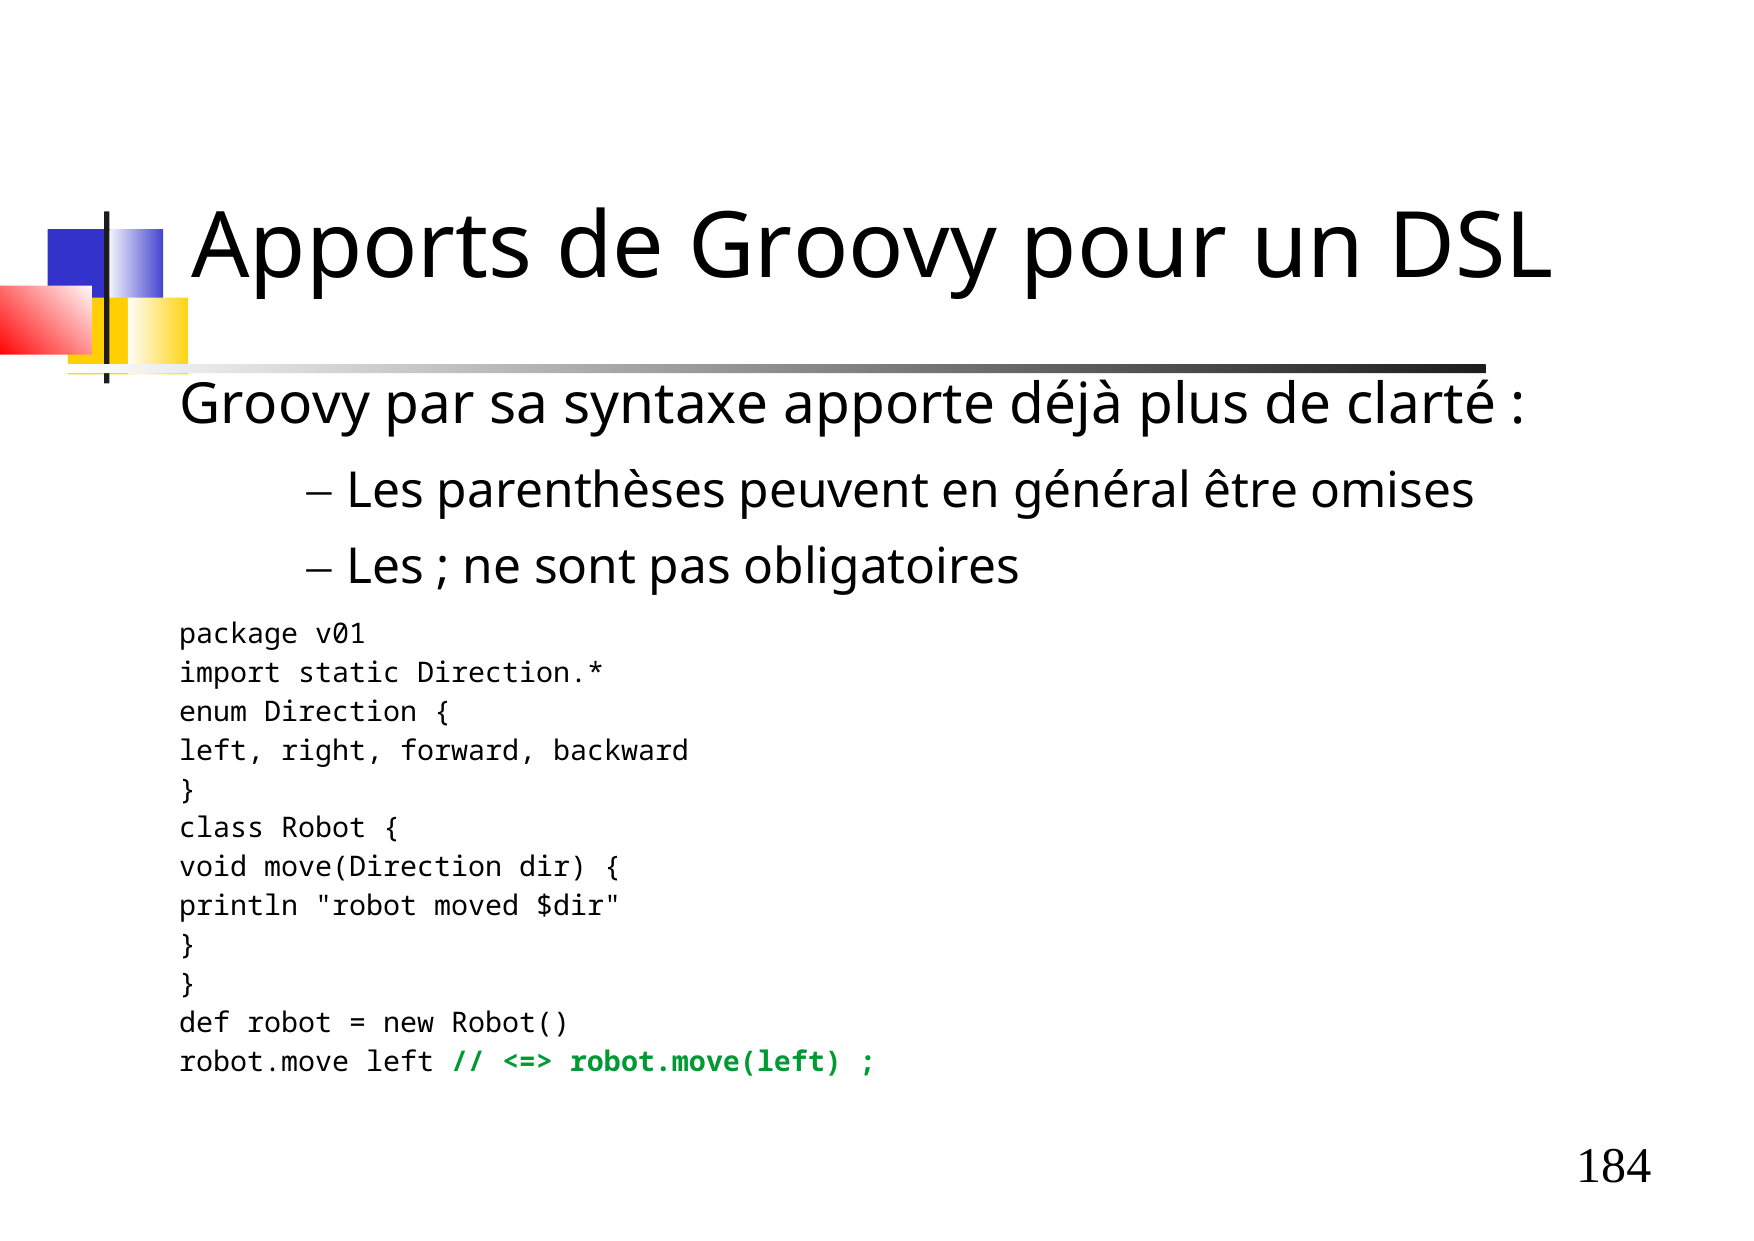

# Apports de Groovy pour un DSL
Groovy par sa syntaxe apporte déjà plus de clarté :
Les parenthèses peuvent en général être omises
Les ; ne sont pas obligatoires
package v01
import static Direction.*
enum Direction {
left, right, forward, backward
}
class Robot {
void move(Direction dir) {
println "robot moved $dir"
}
}
def robot = new Robot()
robot.move left // <=> robot.move(left) ;